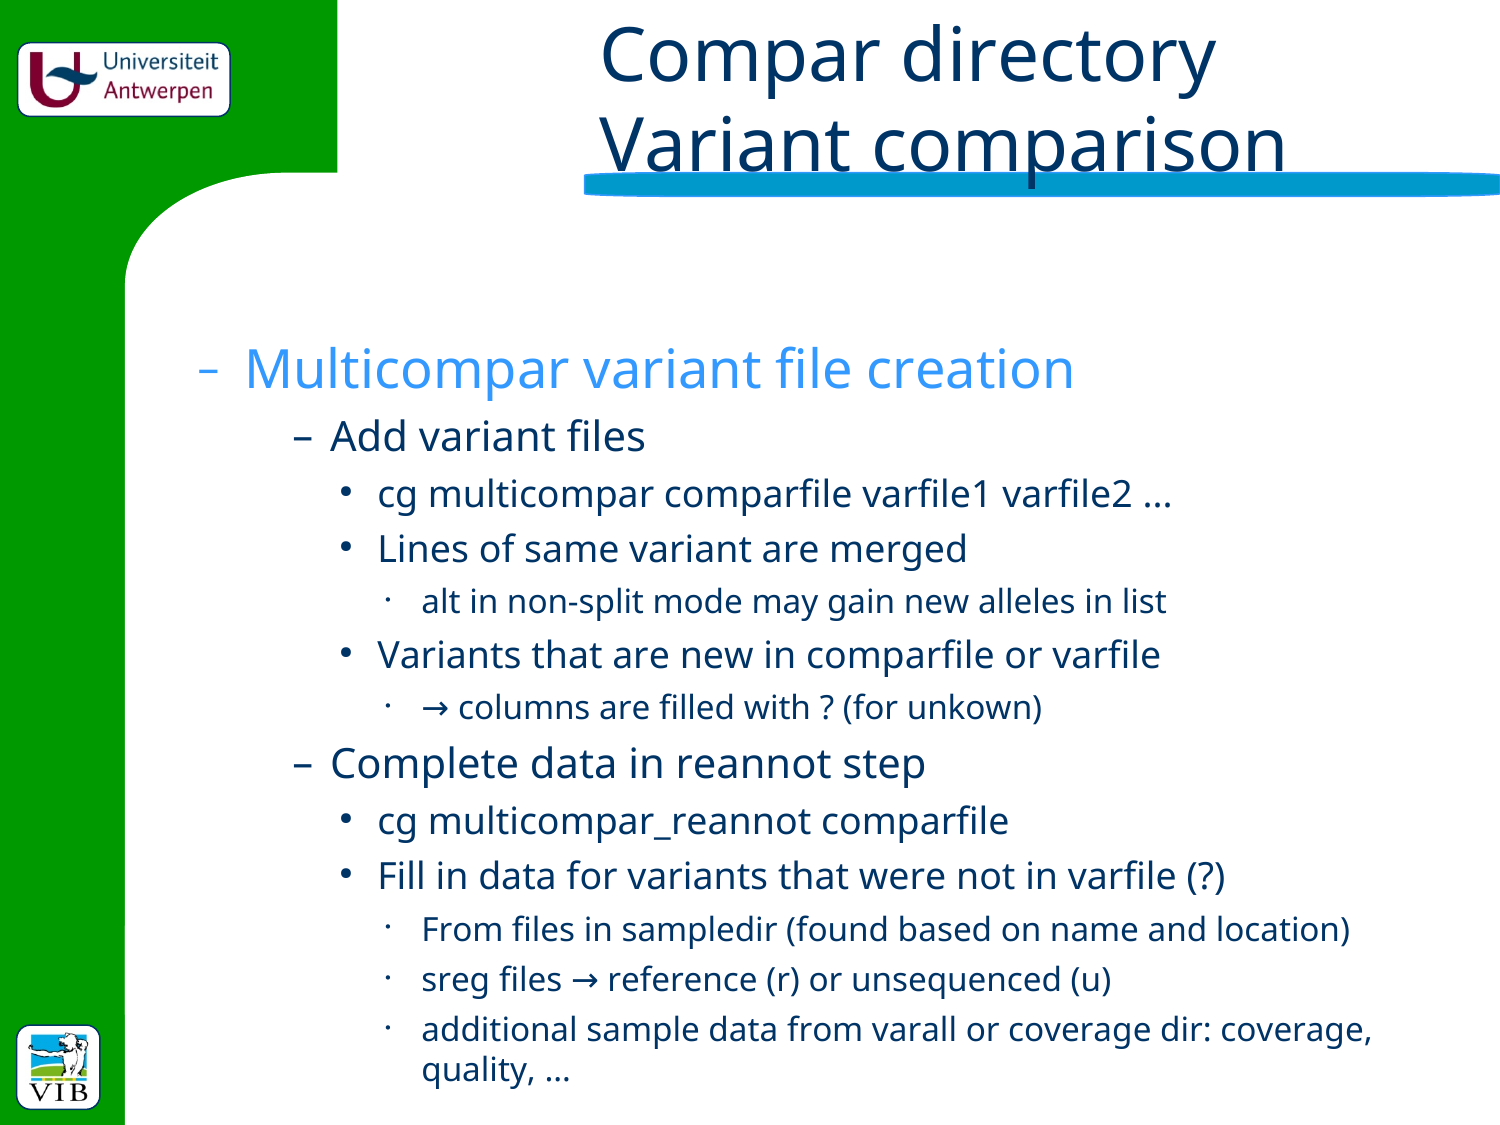

# Compar directory Variant comparison
Multicompar variant file creation
Add variant files
cg multicompar comparfile varfile1 varfile2 ...
Lines of same variant are merged
alt in non-split mode may gain new alleles in list
Variants that are new in comparfile or varfile
→ columns are filled with ? (for unkown)
Complete data in reannot step
cg multicompar_reannot comparfile
Fill in data for variants that were not in varfile (?)
From files in sampledir (found based on name and location)
sreg files → reference (r) or unsequenced (u)
additional sample data from varall or coverage dir: coverage, quality, …